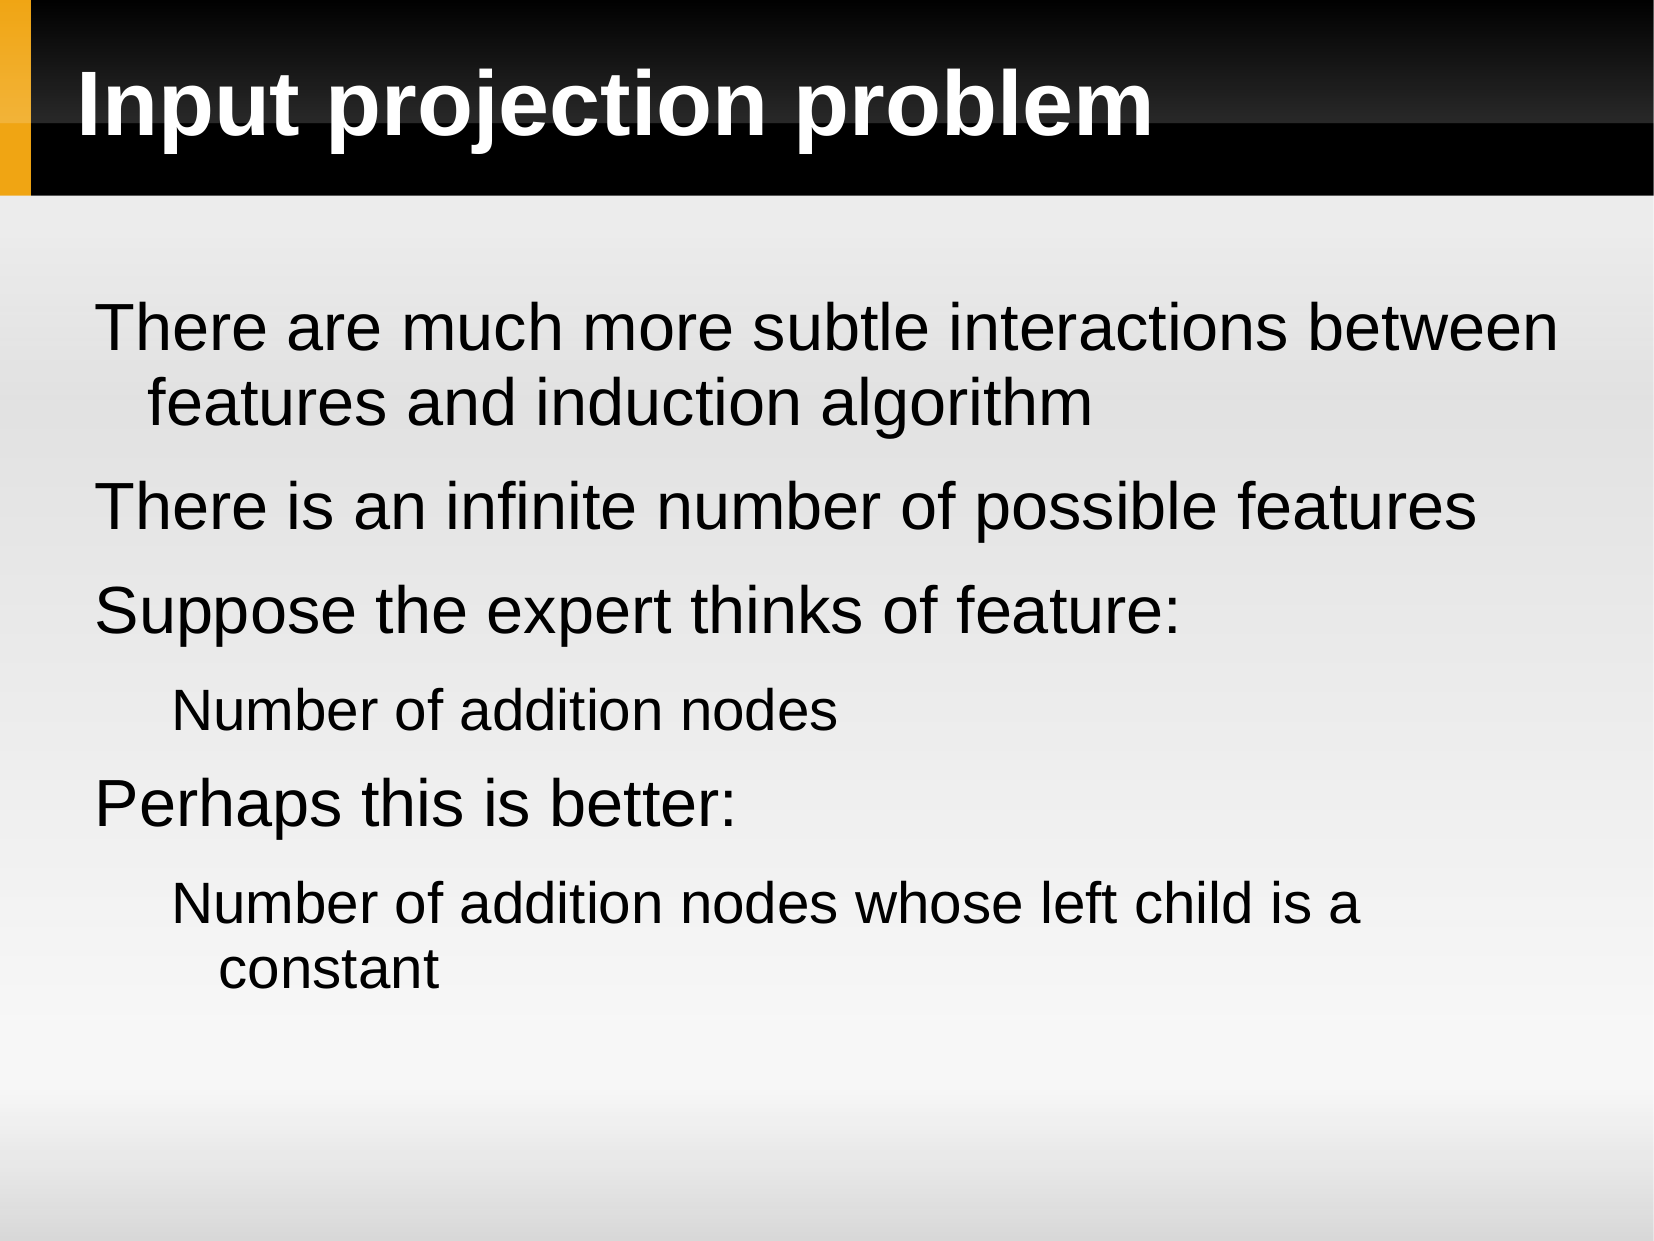

# Input projection problem
There are much more subtle interactions between features and induction algorithm
There is an infinite number of possible features
Suppose the expert thinks of feature:
Number of addition nodes
Perhaps this is better:
Number of addition nodes whose left child is a constant